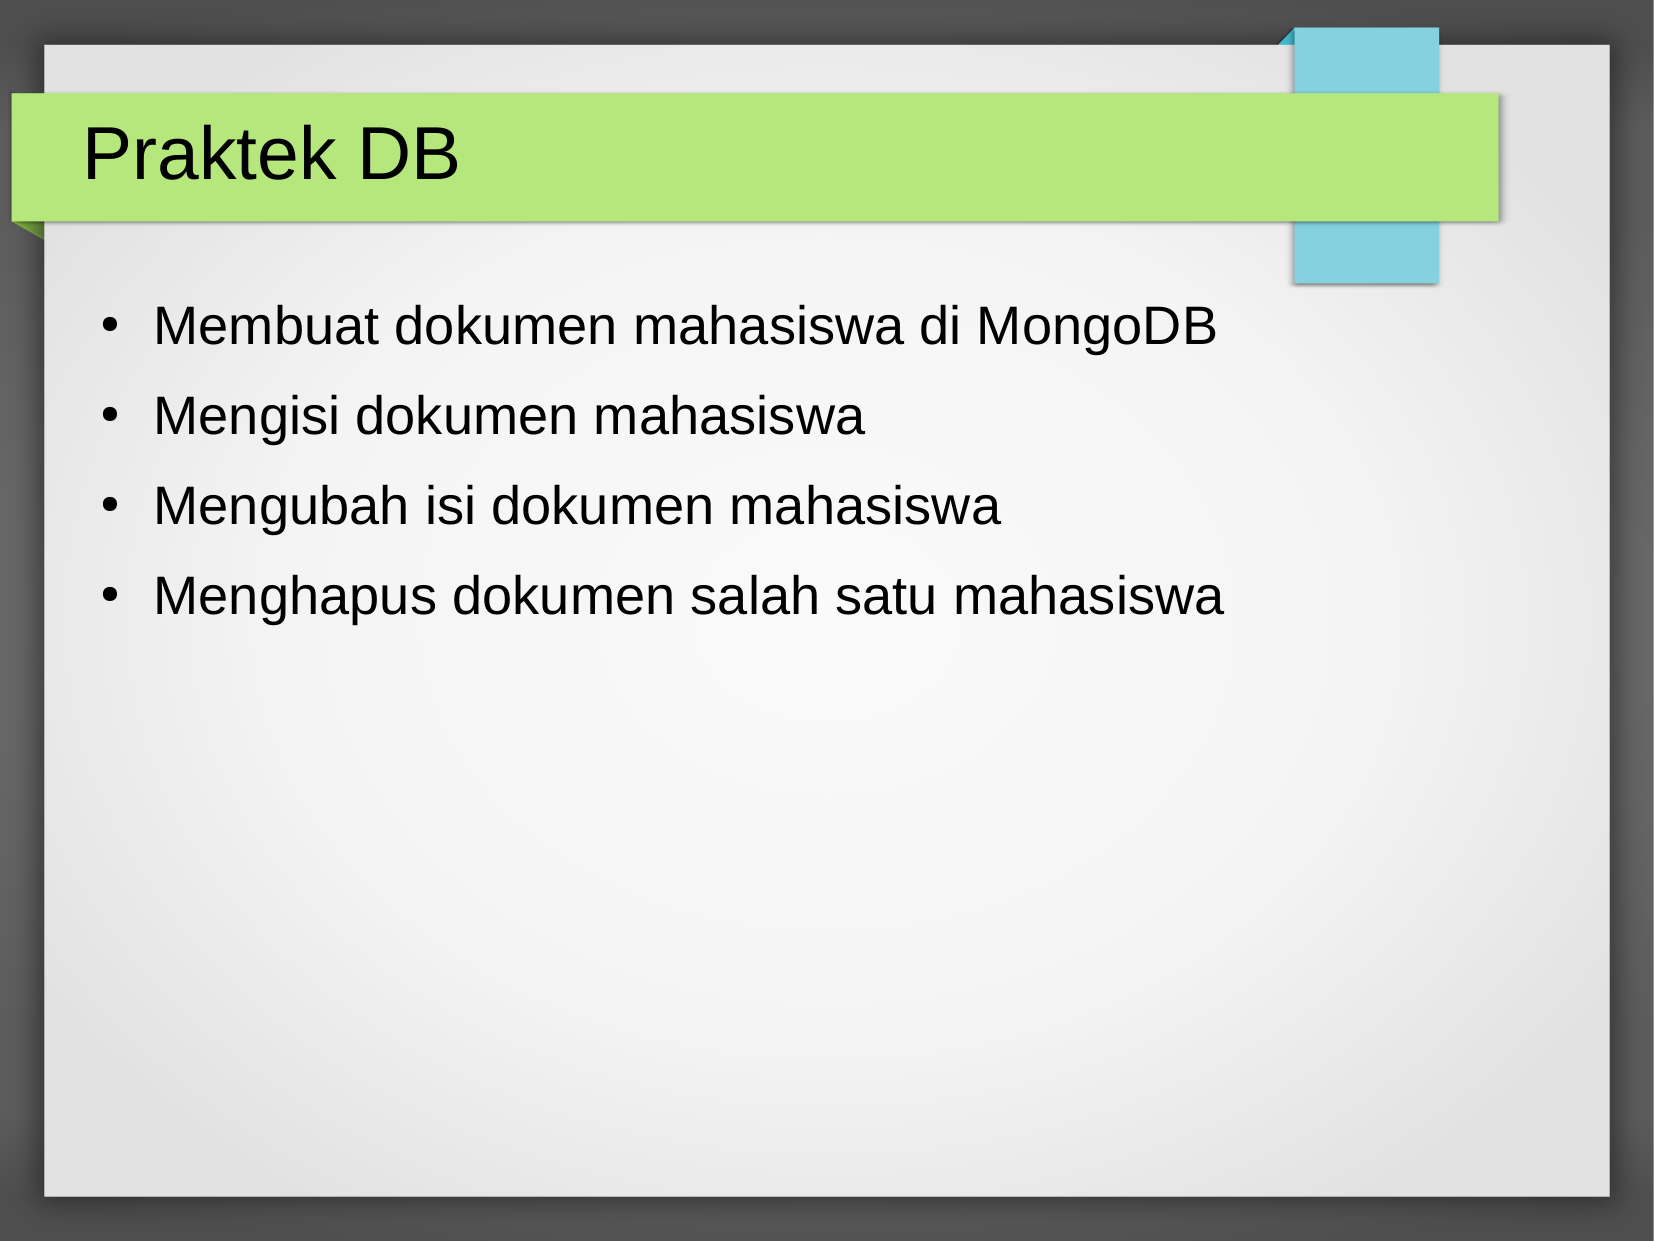

# Praktek DB
Membuat dokumen mahasiswa di MongoDB
Mengisi dokumen mahasiswa
Mengubah isi dokumen mahasiswa
Menghapus dokumen salah satu mahasiswa